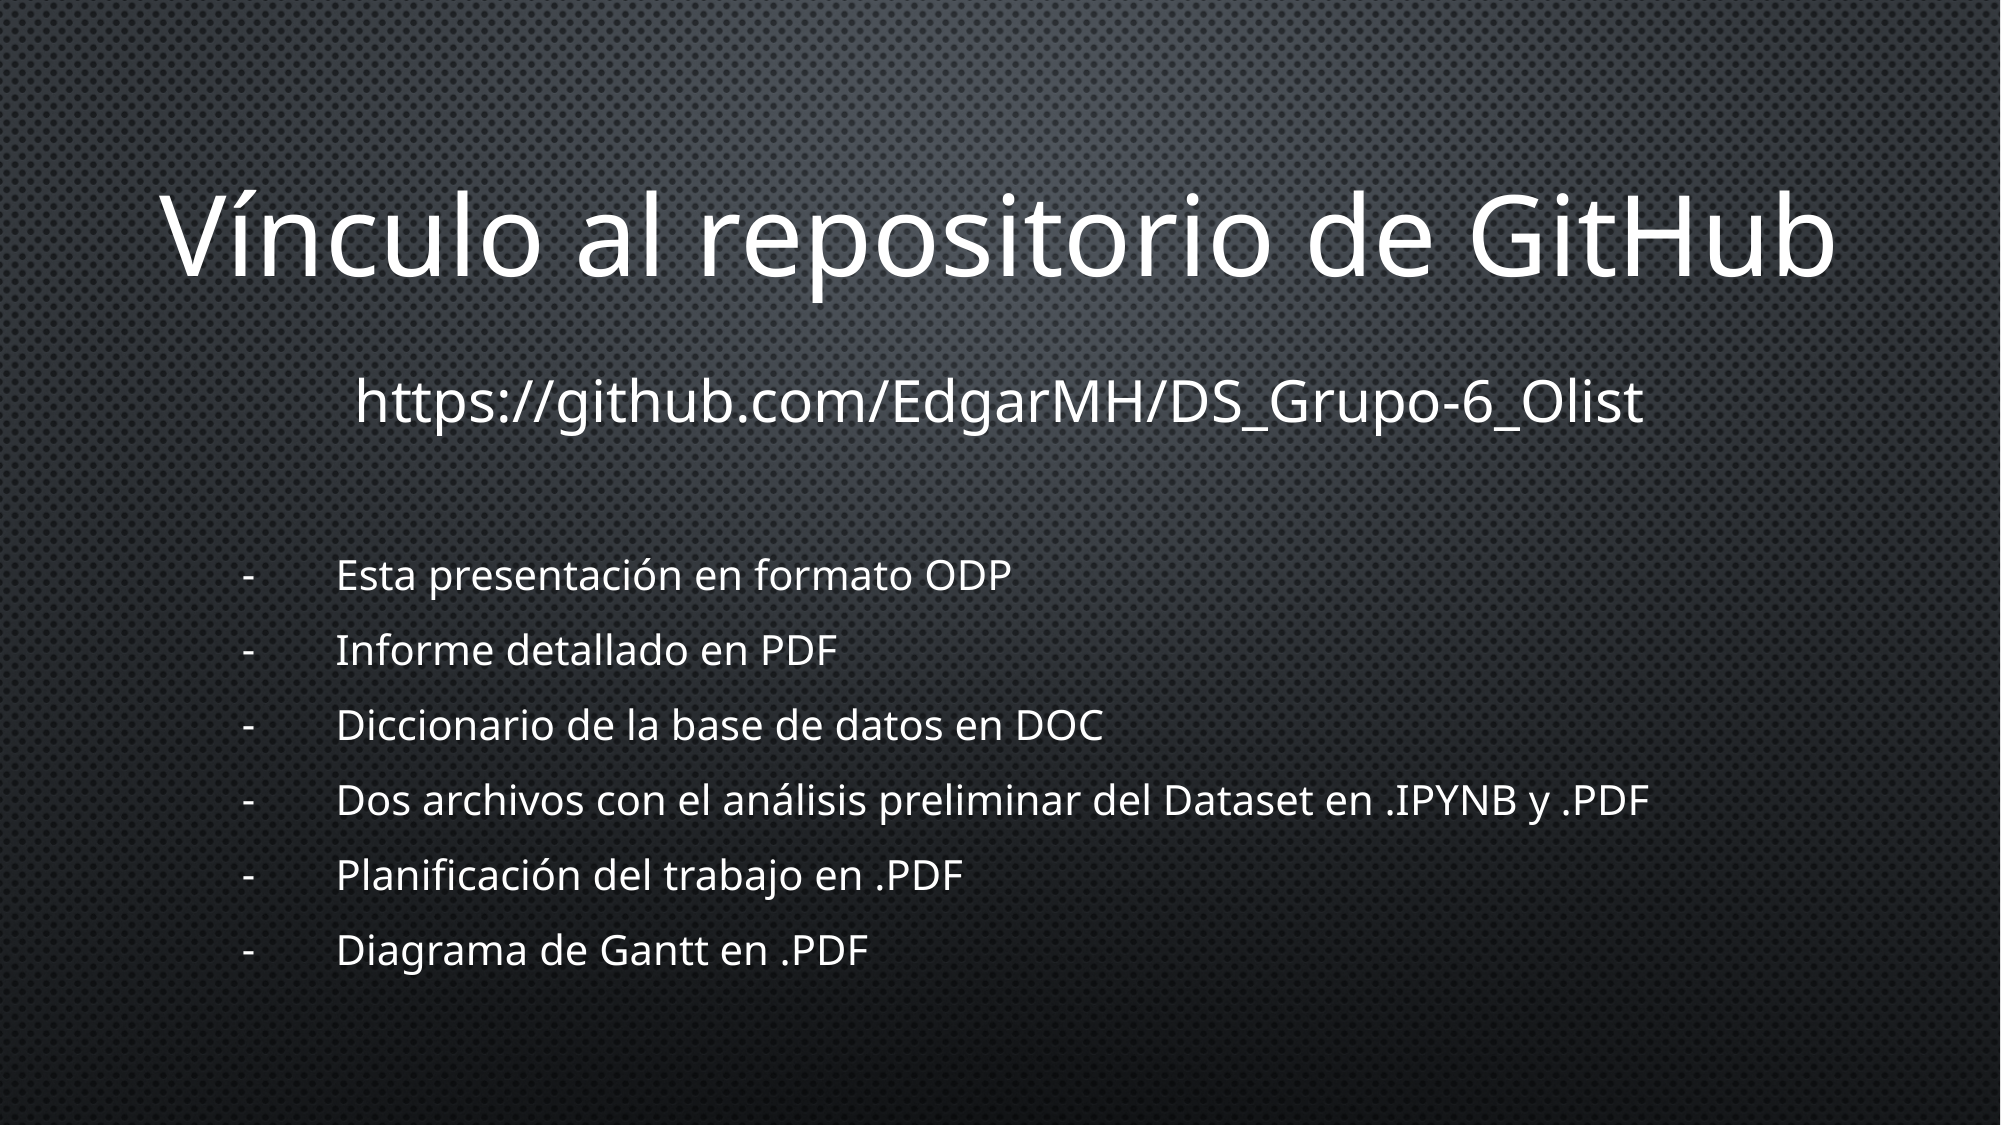

Vínculo al repositorio de GitHub
https://github.com/EdgarMH/DS_Grupo-6_Olist
Esta presentación en formato ODP
Informe detallado en PDF
Diccionario de la base de datos en DOC
Dos archivos con el análisis preliminar del Dataset en .IPYNB y .PDF
Planificación del trabajo en .PDF
Diagrama de Gantt en .PDF